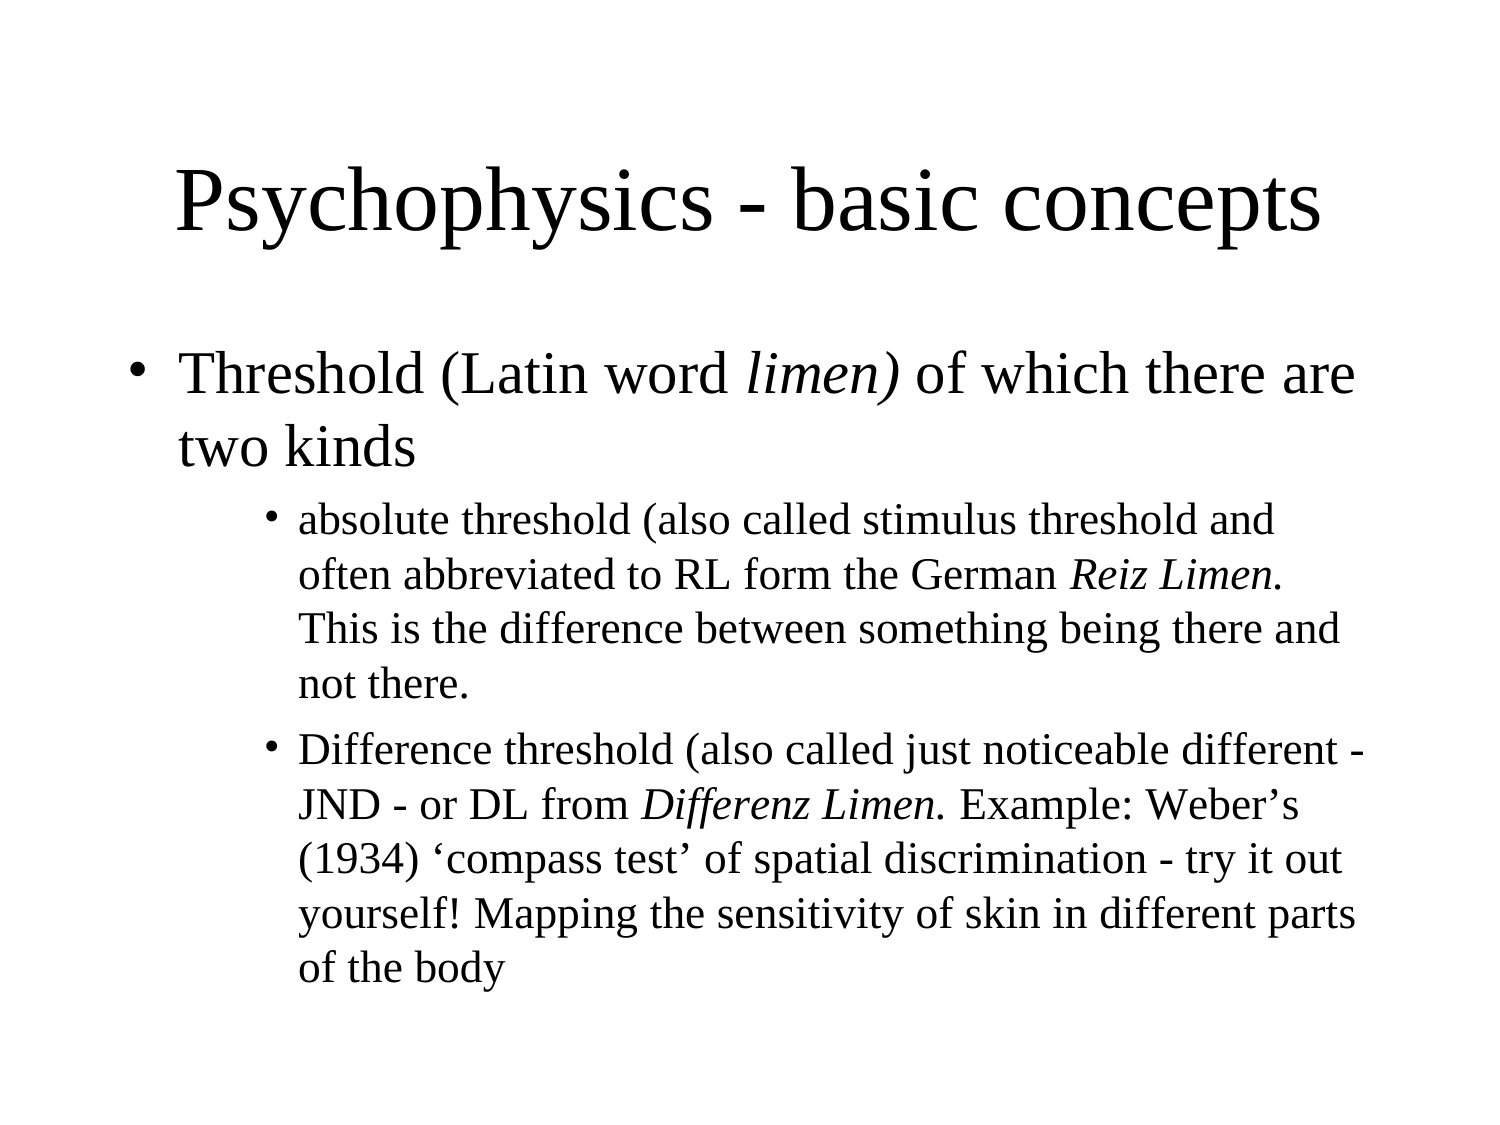

# Psychophysics - basic concepts
Threshold (Latin word limen) of which there are two kinds
absolute threshold (also called stimulus threshold and often abbreviated to RL form the German Reiz Limen. This is the difference between something being there and not there.
Difference threshold (also called just noticeable different - JND - or DL from Differenz Limen. Example: Weber’s (1934) ‘compass test’ of spatial discrimination - try it out yourself! Mapping the sensitivity of skin in different parts of the body